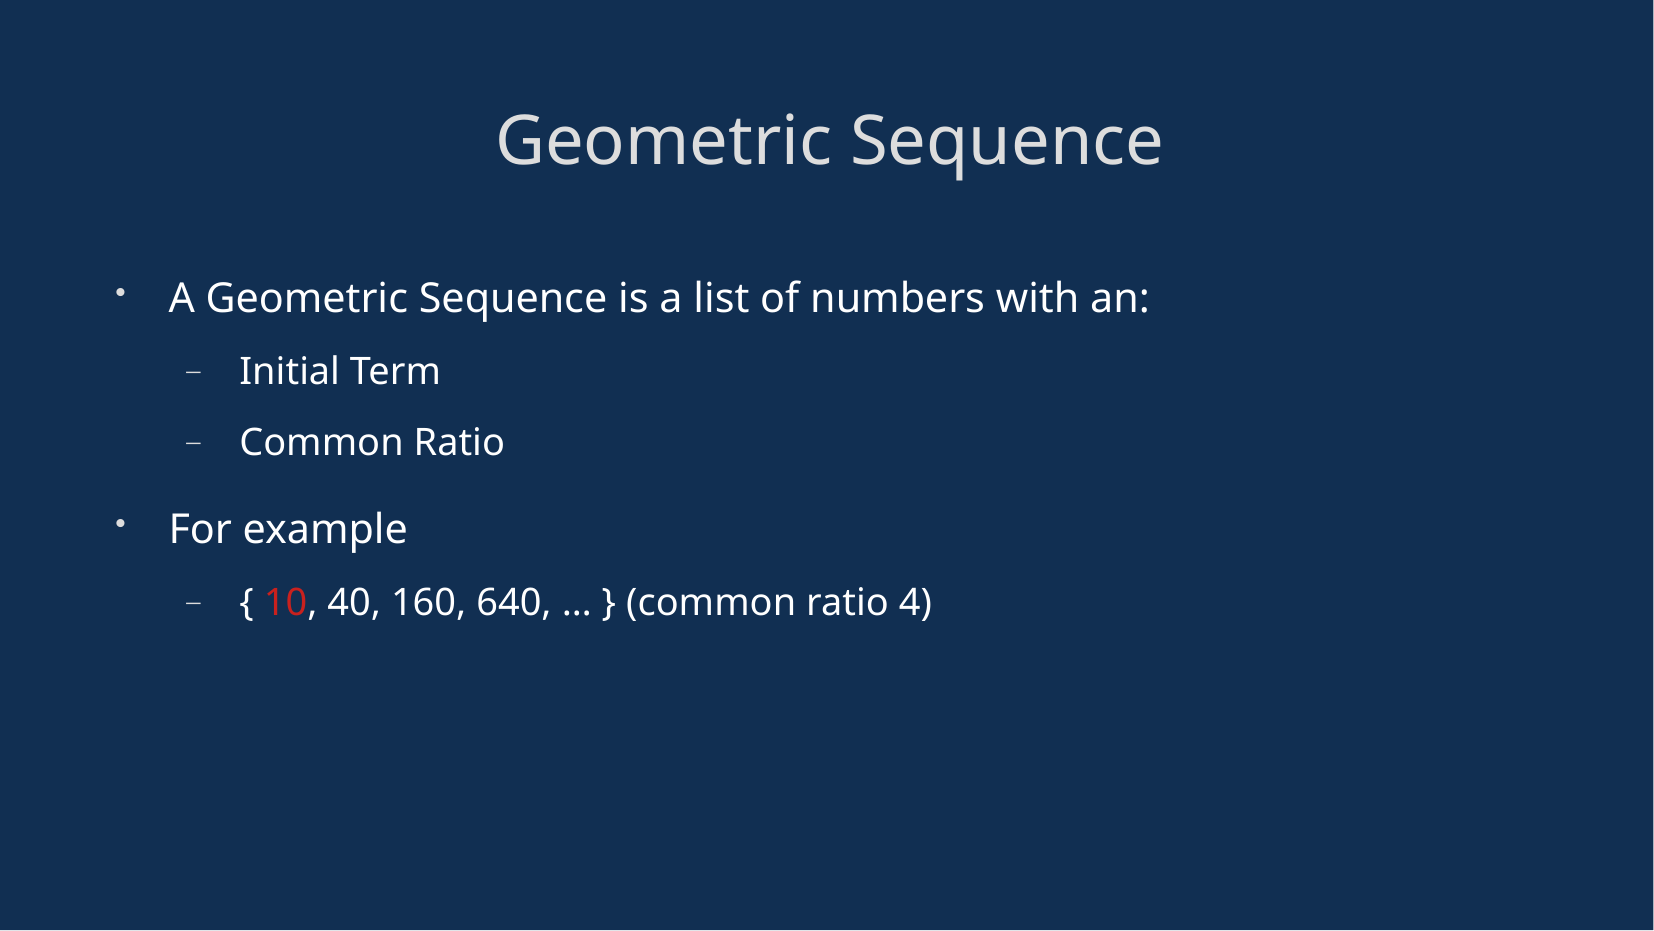

# Geometric Sequence
A Geometric Sequence is a list of numbers with an:
Initial Term
Common Ratio
For example
{ 10, 40, 160, 640, … } (common ratio 4)